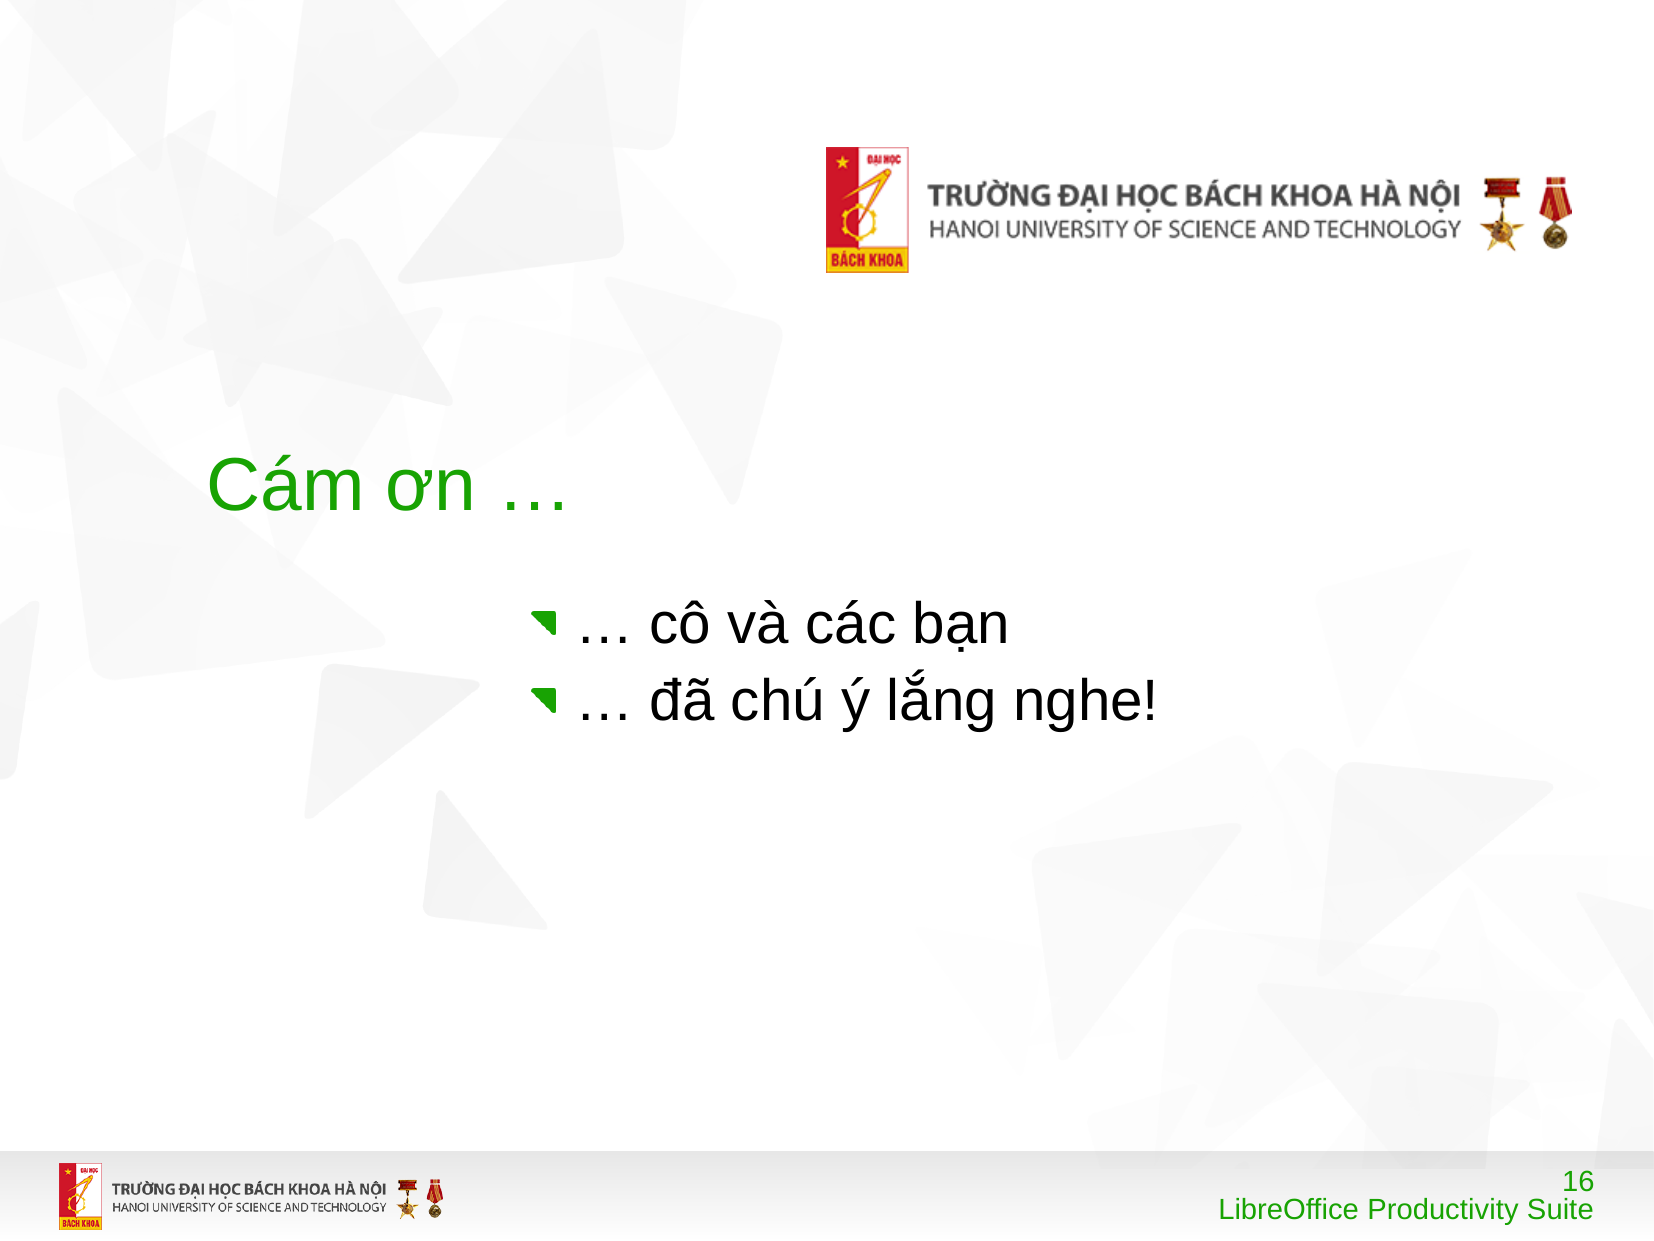

# Cám ơn …
… cô và các bạn
… đã chú ý lắng nghe!
16
LibreOffice Productivity Suite